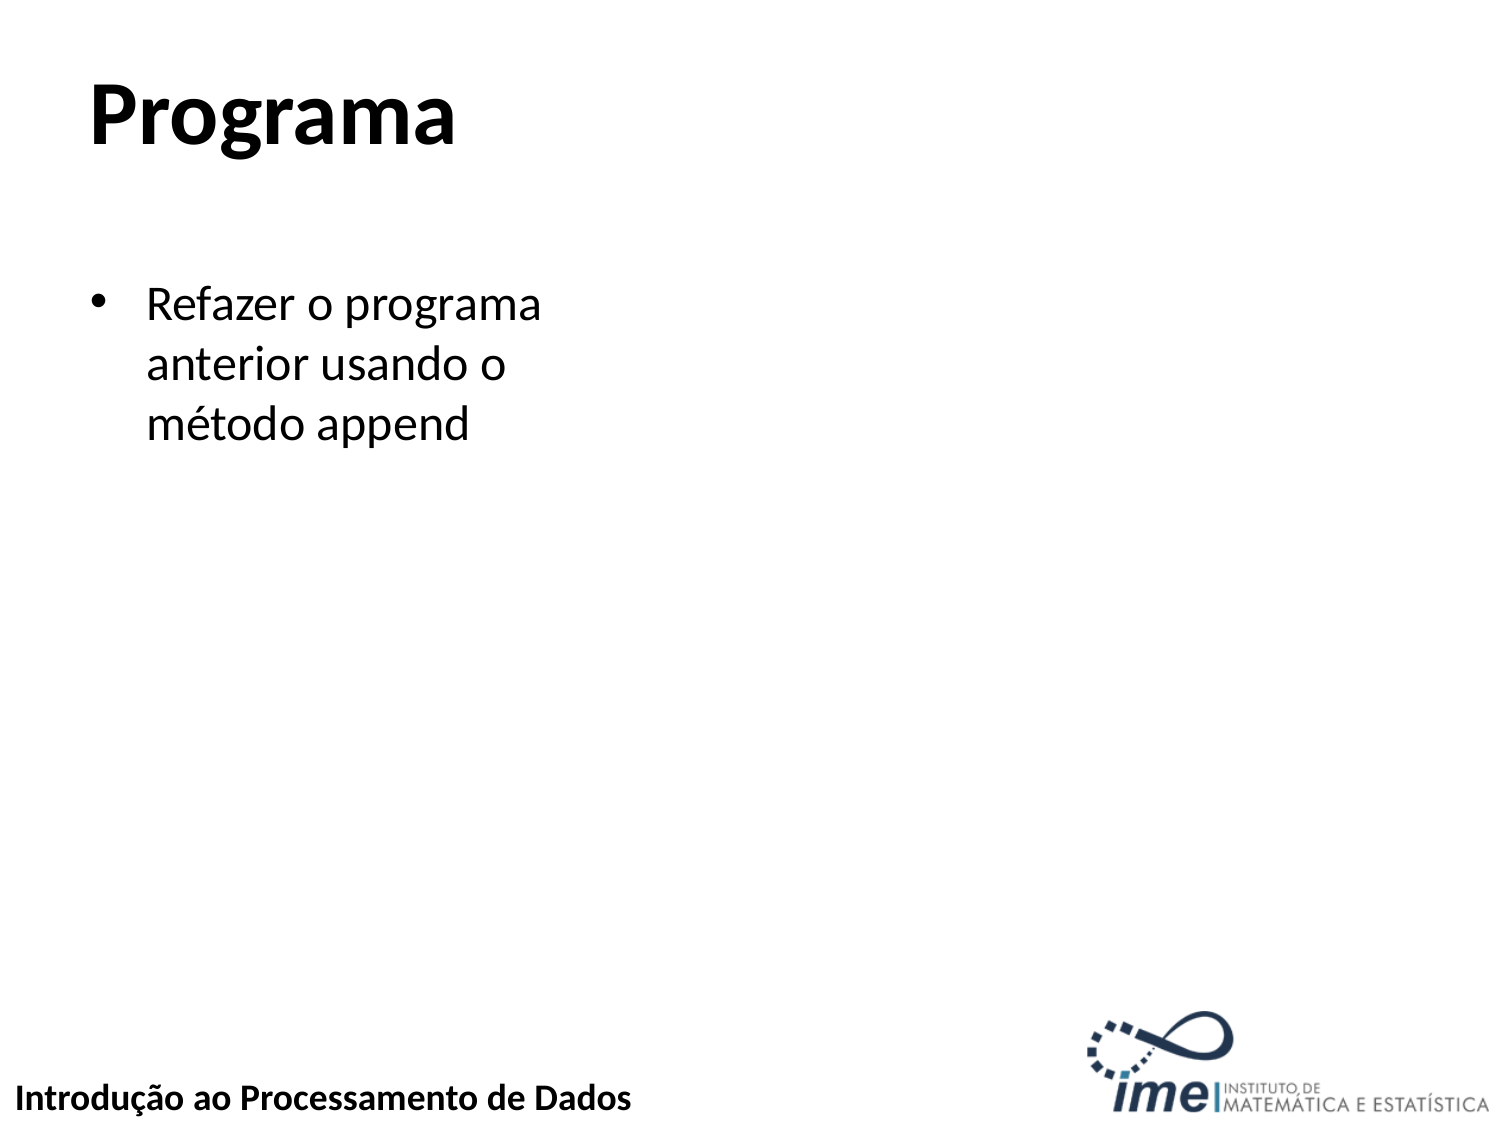

# Programa
Refazer o programa anterior usando o método append